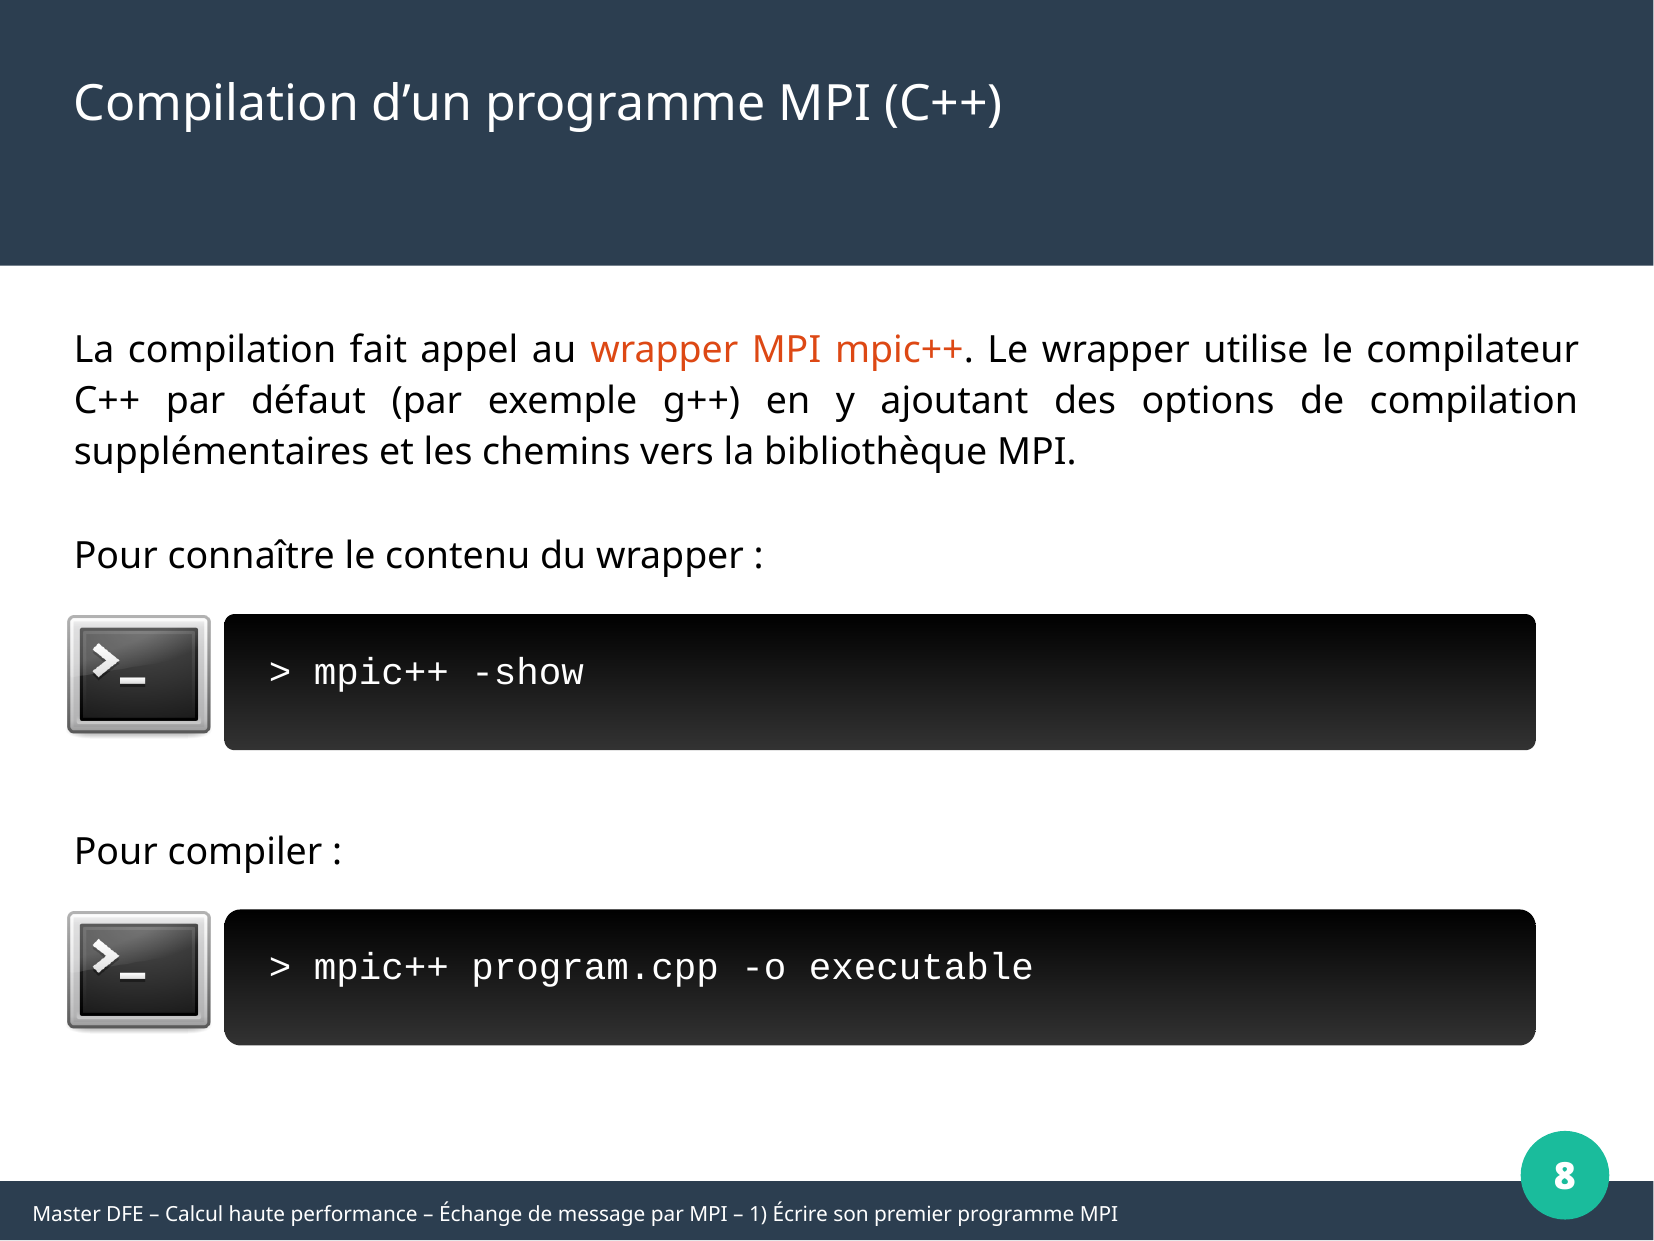

Compilation d’un programme MPI (C++)
La compilation fait appel au wrapper MPI mpic++. Le wrapper utilise le compilateur C++ par défaut (par exemple g++) en y ajoutant des options de compilation supplémentaires et les chemins vers la bibliothèque MPI.
Pour connaître le contenu du wrapper :
> mpic++ -show
Pour compiler :
> mpic++ program.cpp -o executable
8
Master DFE – Calcul haute performance – Échange de message par MPI – 1) Écrire son premier programme MPI